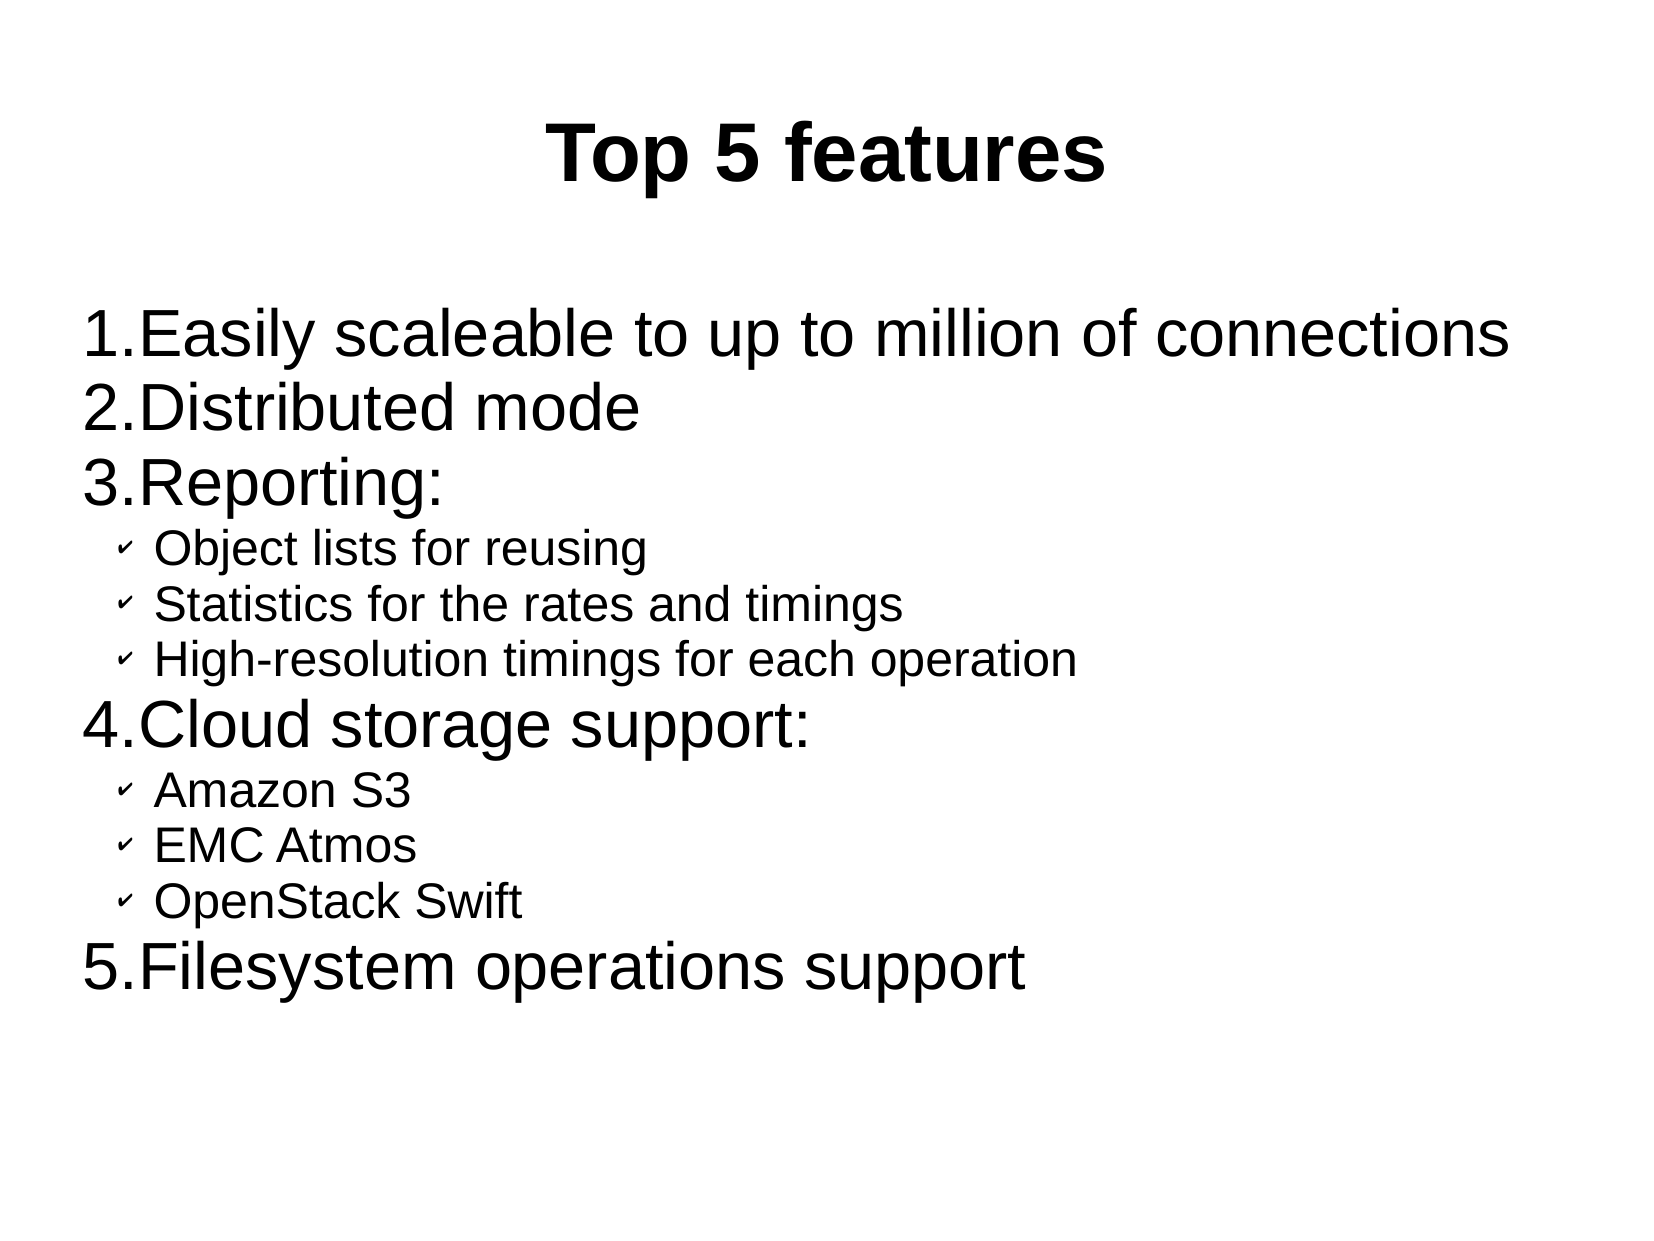

# Top 5 features
Easily scaleable to up to million of connections
Distributed mode
Reporting:
Object lists for reusing
Statistics for the rates and timings
High-resolution timings for each operation
Cloud storage support:
Amazon S3
EMC Atmos
OpenStack Swift
Filesystem operations support